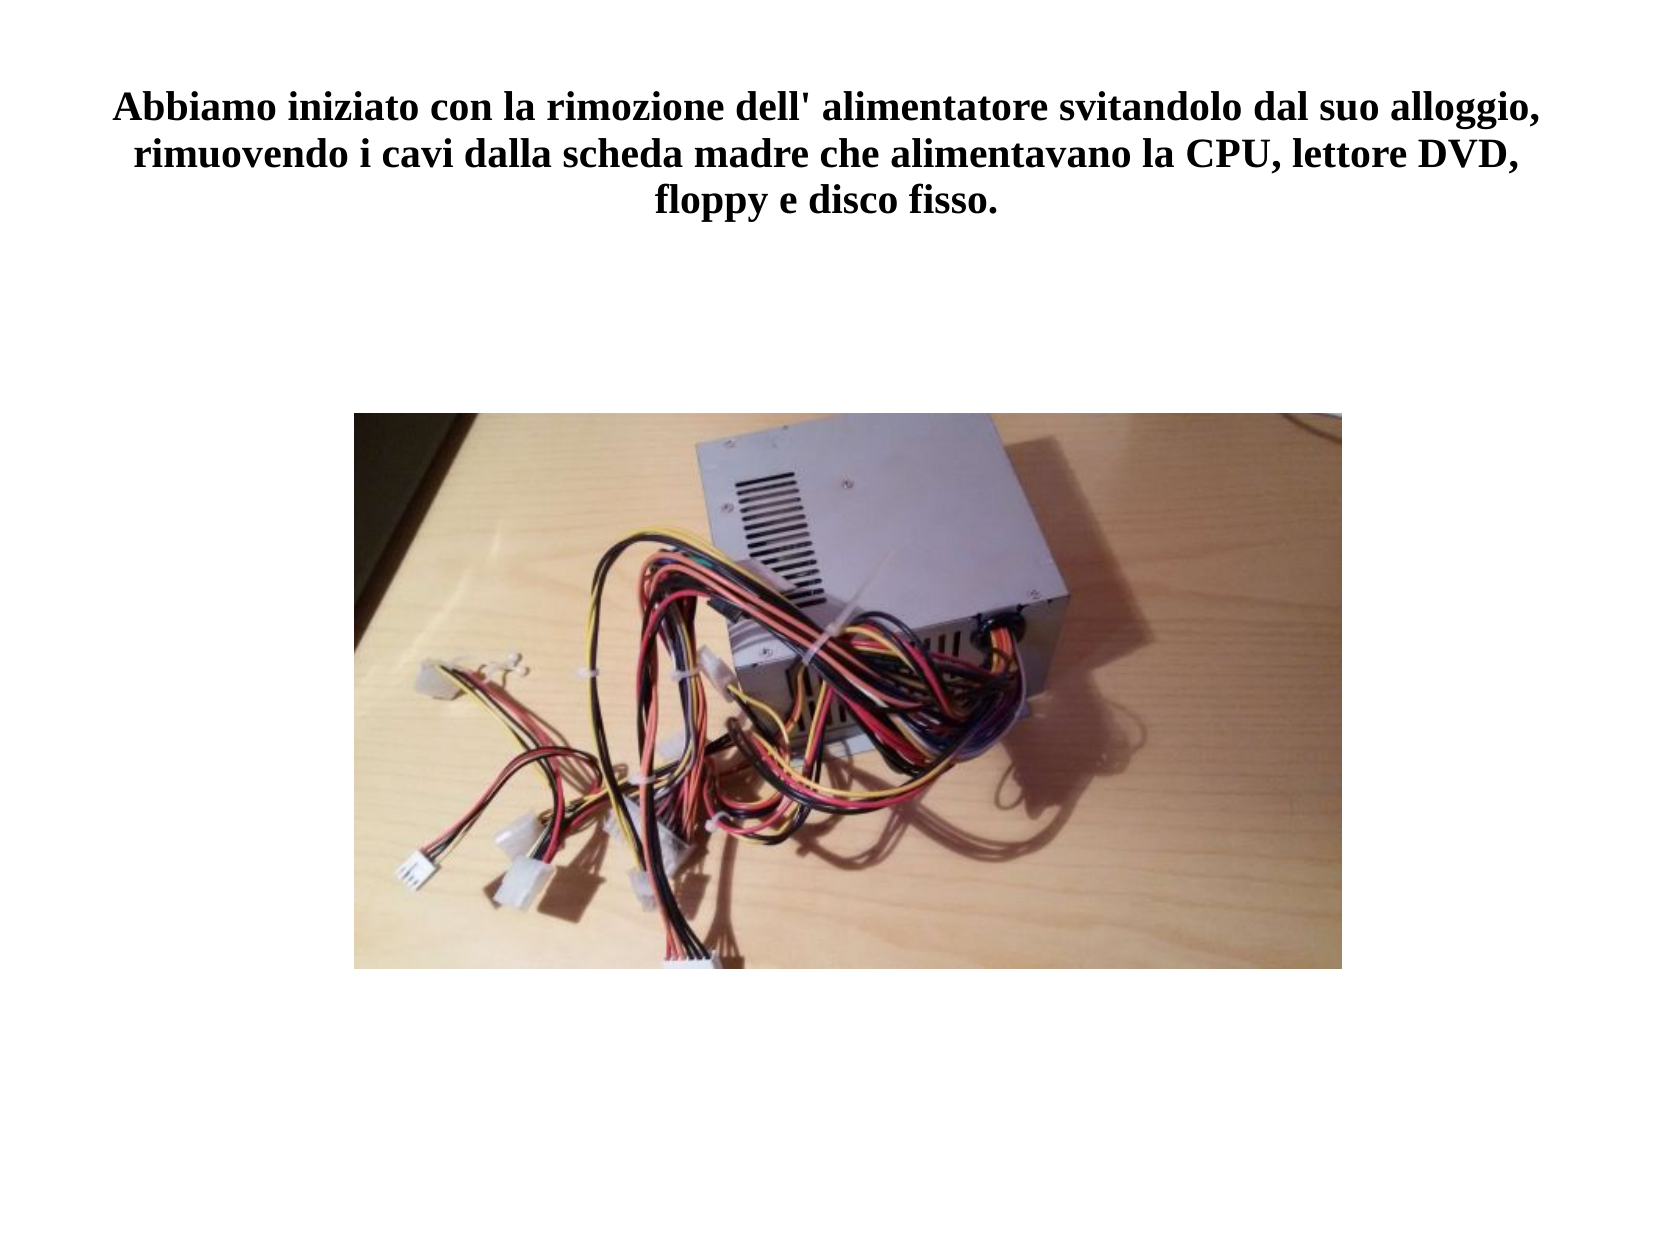

# Abbiamo iniziato con la rimozione dell' alimentatore svitandolo dal suo alloggio, rimuovendo i cavi dalla scheda madre che alimentavano la CPU, lettore DVD, floppy e disco fisso.